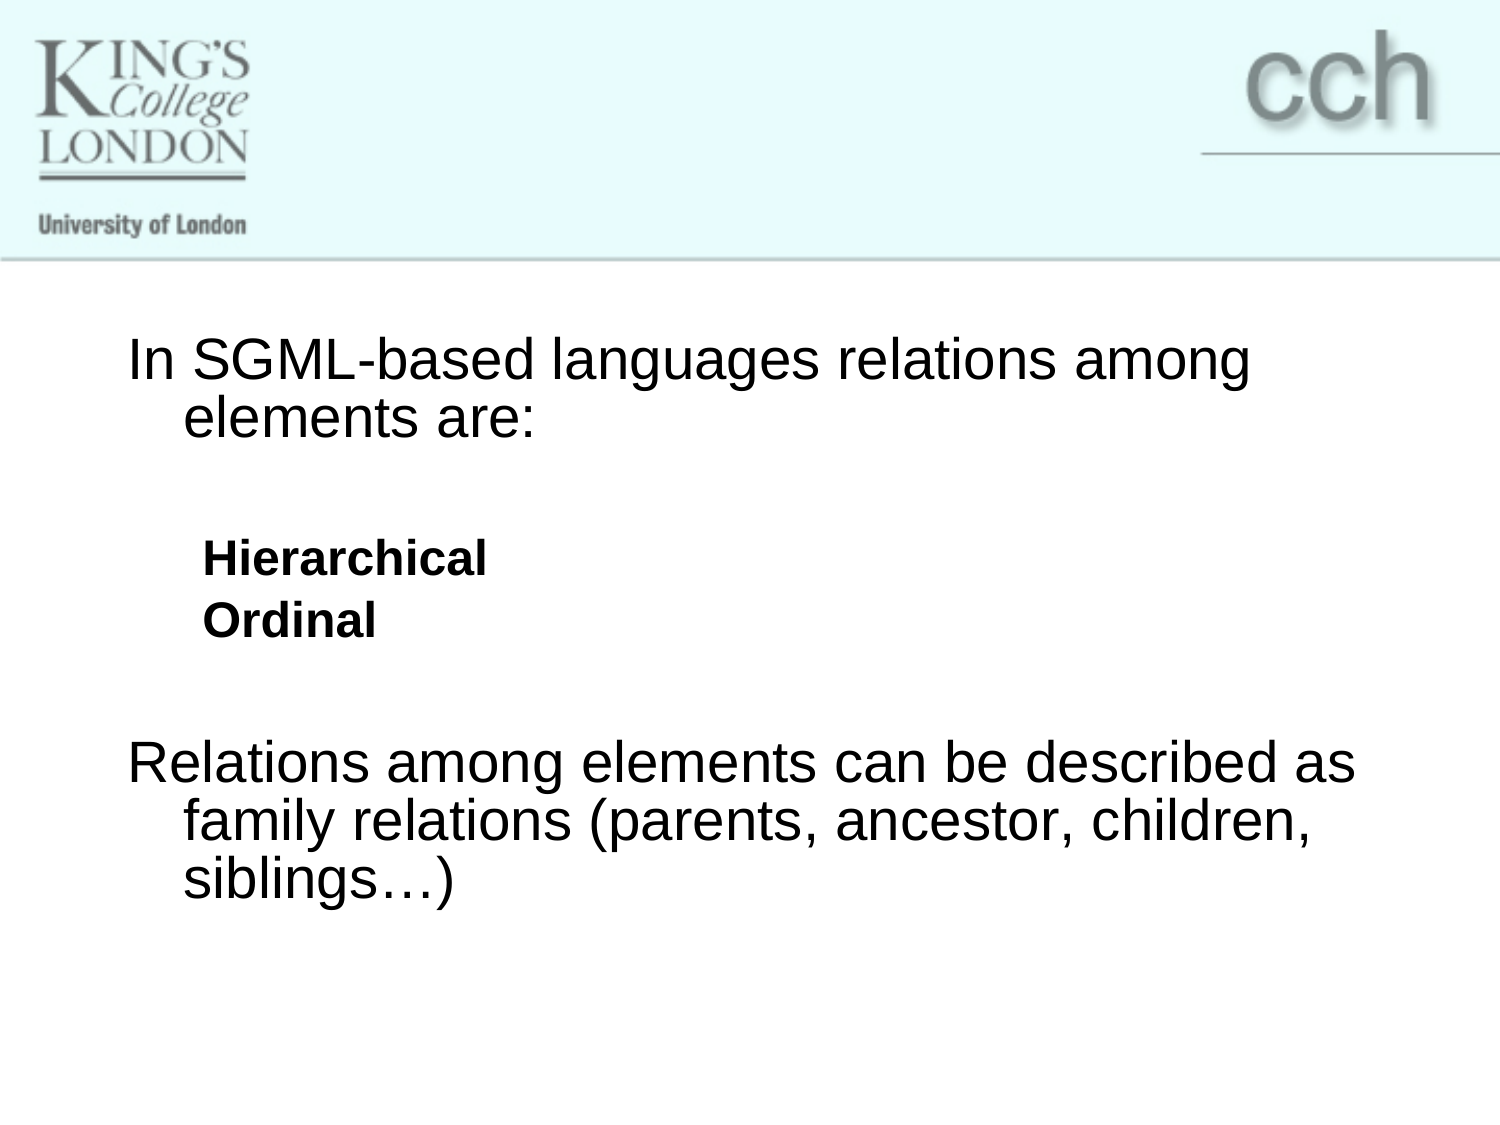

# In SGML-based languages relations among elements are:
Hierarchical
Ordinal
Relations among elements can be described as family relations (parents, ancestor, children, siblings…)